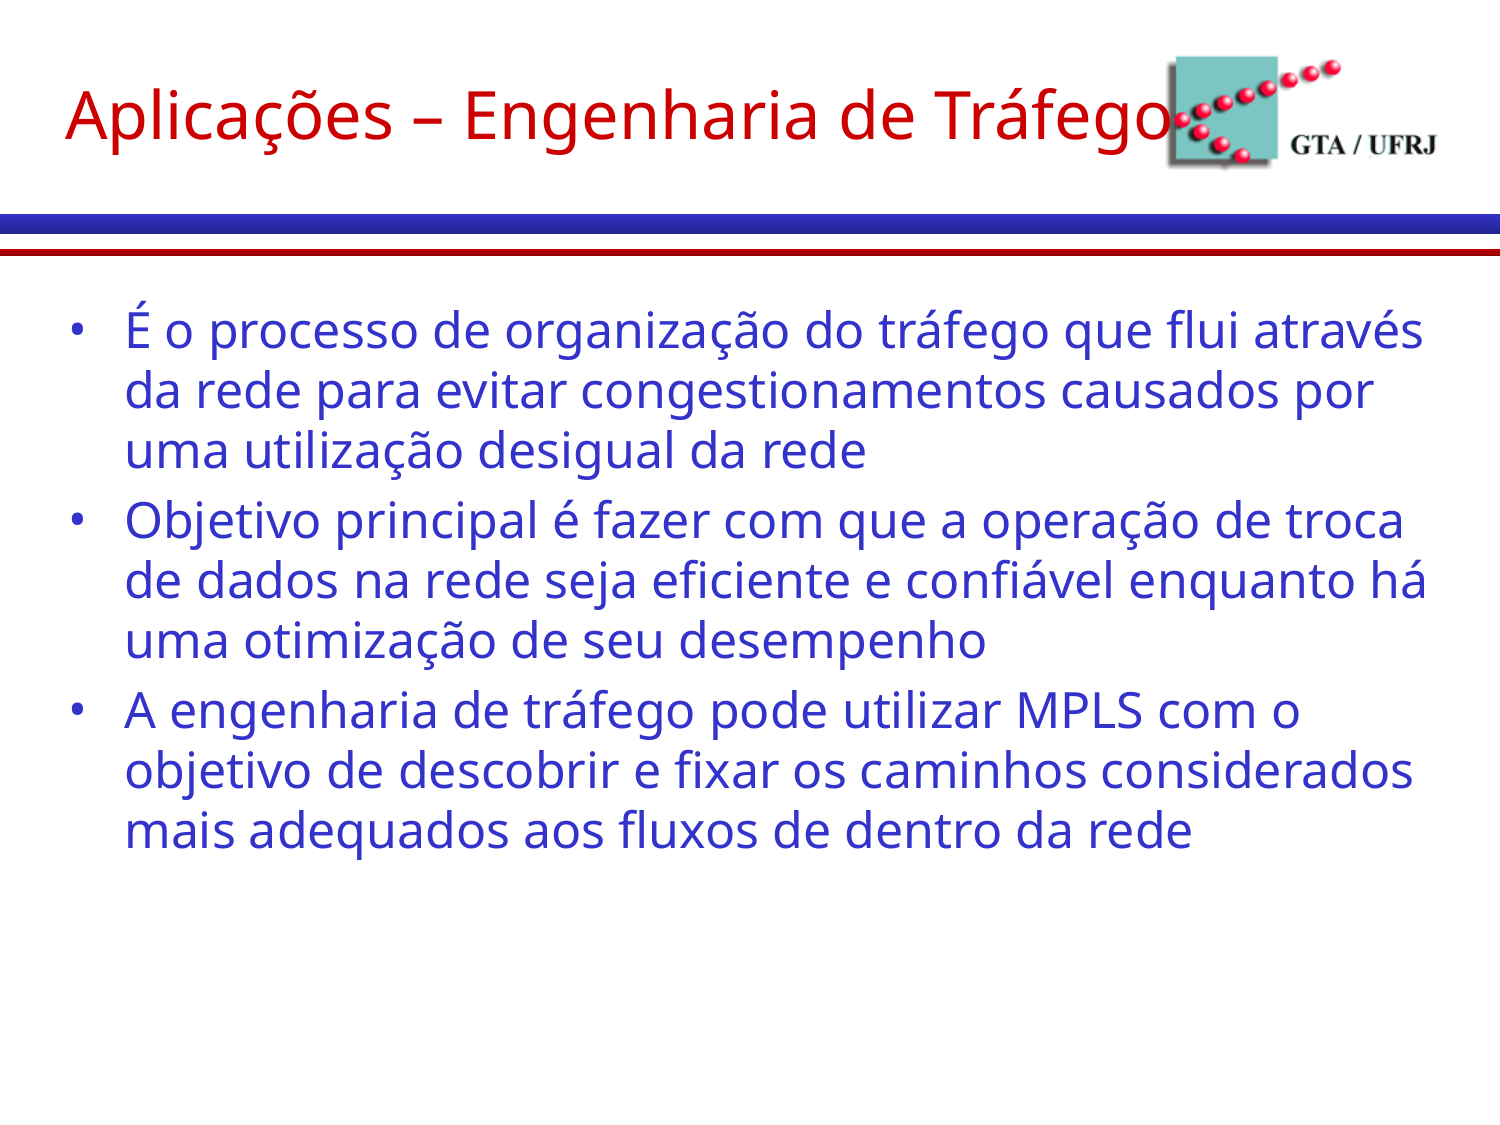

# Aplicações – Engenharia de Tráfego
É o processo de organização do tráfego que flui através da rede para evitar congestionamentos causados por uma utilização desigual da rede
Objetivo principal é fazer com que a operação de troca de dados na rede seja eficiente e confiável enquanto há uma otimização de seu desempenho
A engenharia de tráfego pode utilizar MPLS com o objetivo de descobrir e fixar os caminhos considerados mais adequados aos fluxos de dentro da rede